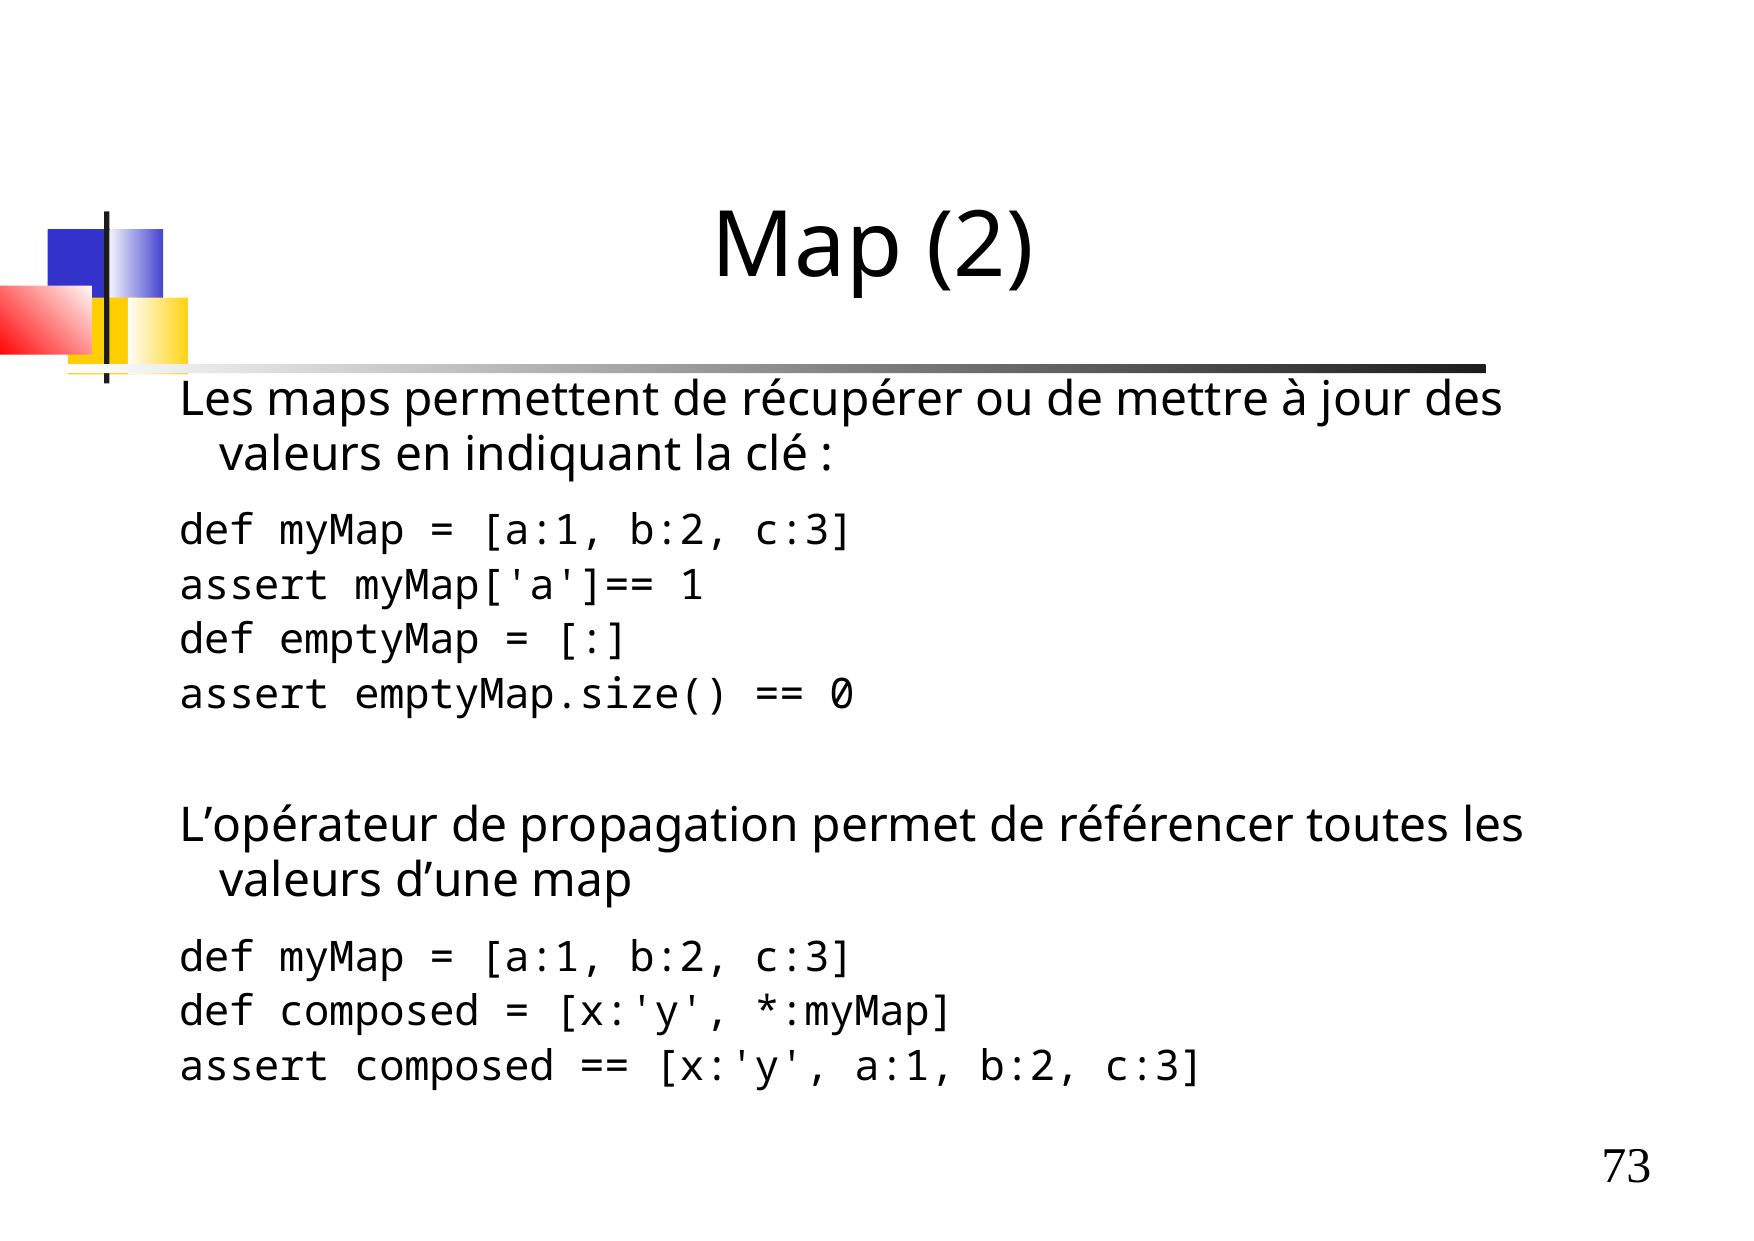

# Map (2)
Les maps permettent de récupérer ou de mettre à jour des valeurs en indiquant la clé :
def myMap = [a:1, b:2, c:3]
assert myMap['a']== 1
def emptyMap = [:]
assert emptyMap.size() == 0
L’opérateur de propagation permet de référencer toutes les valeurs d’une map
def myMap = [a:1, b:2, c:3]
def composed = [x:'y', *:myMap]
assert composed == [x:'y', a:1, b:2, c:3]